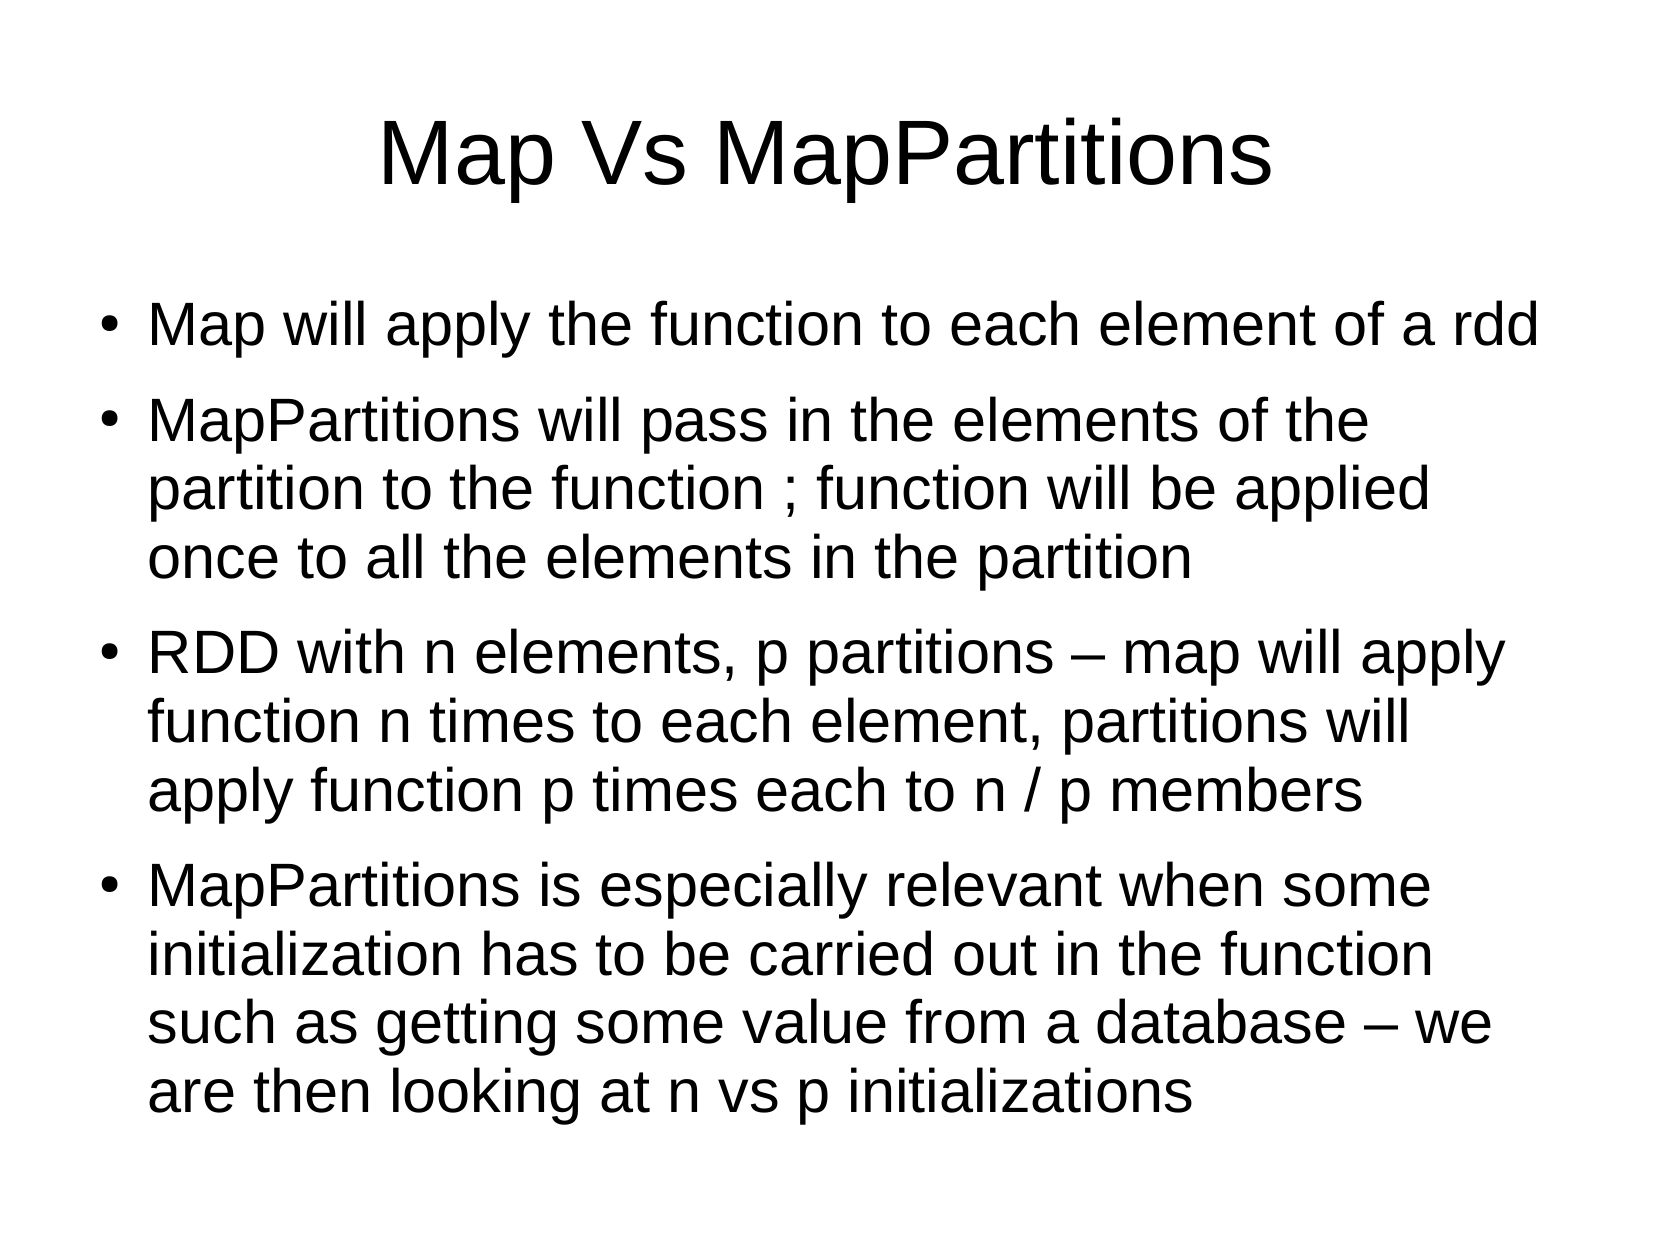

# Map Vs MapPartitions
Map will apply the function to each element of a rdd
MapPartitions will pass in the elements of the partition to the function ; function will be applied once to all the elements in the partition
RDD with n elements, p partitions – map will apply function n times to each element, partitions will apply function p times each to n / p members
MapPartitions is especially relevant when some initialization has to be carried out in the function such as getting some value from a database – we are then looking at n vs p initializations